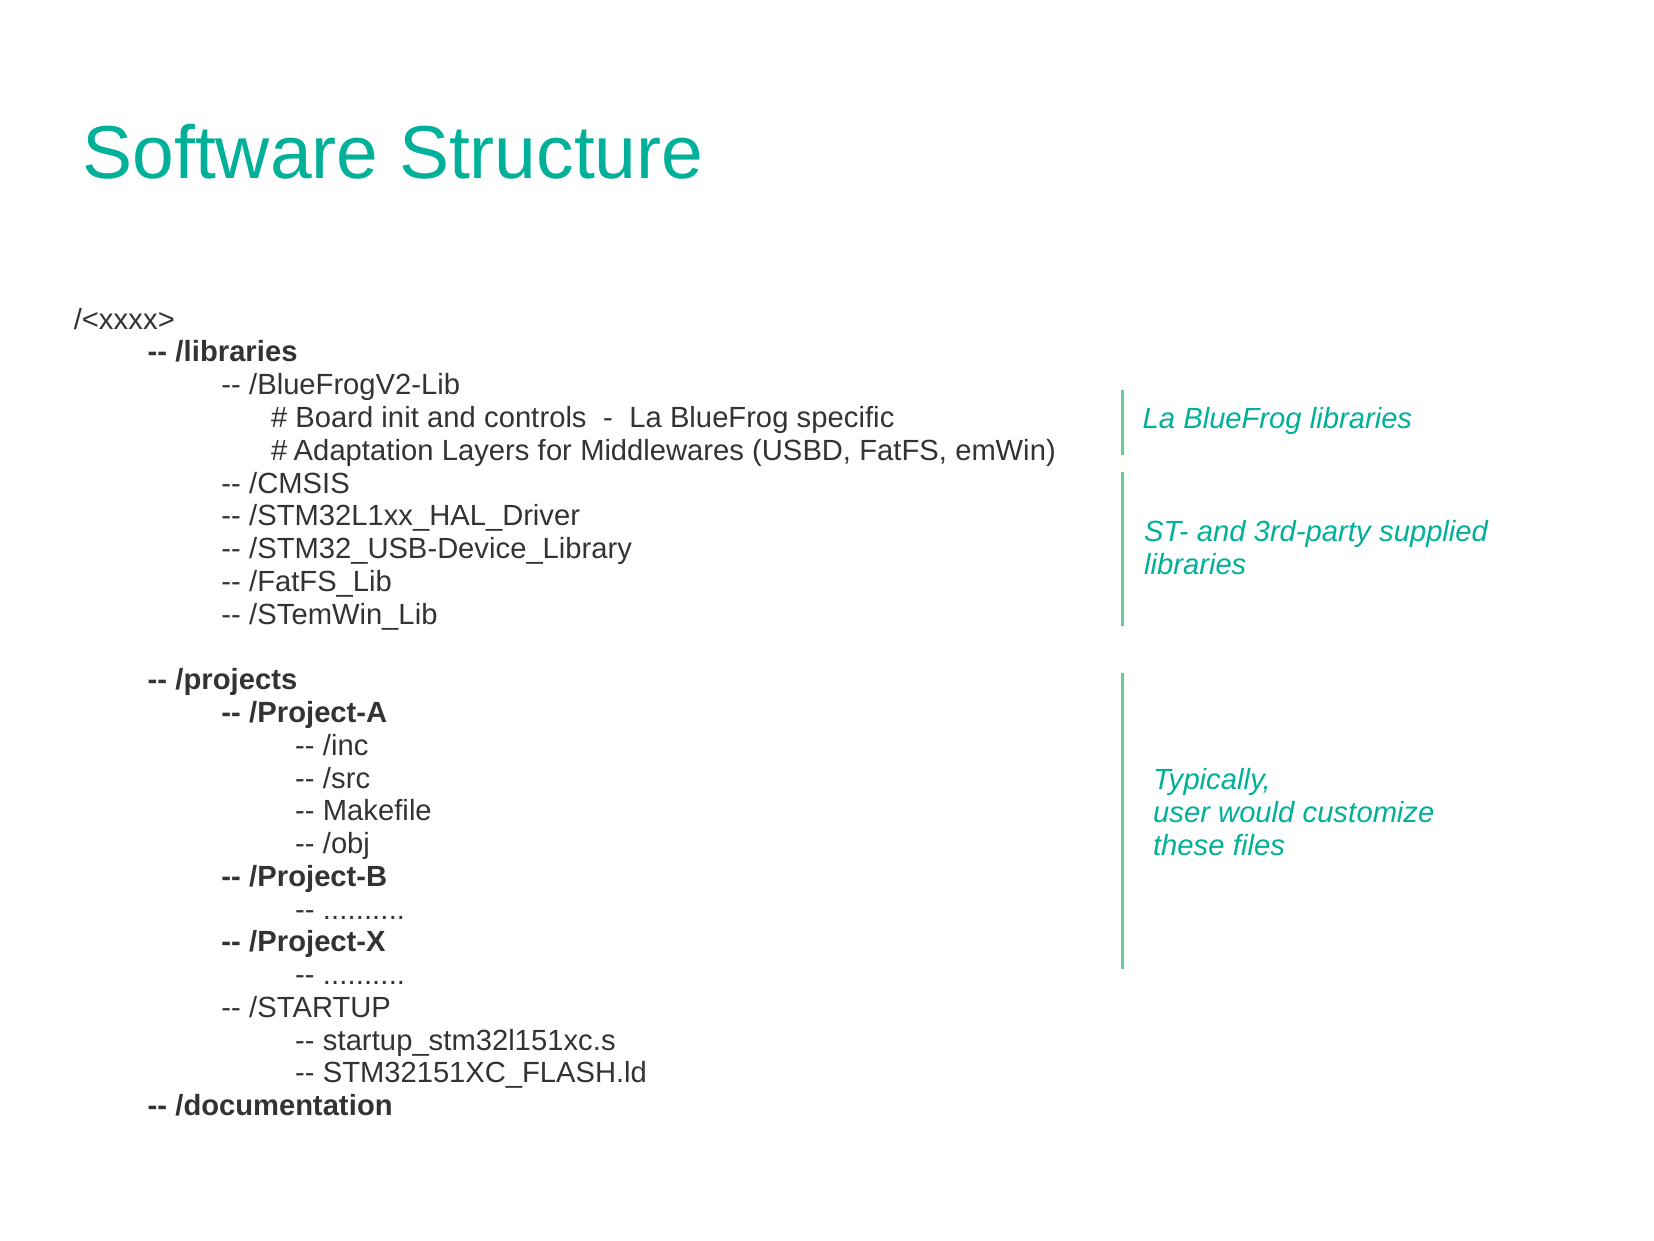

# Software Structure
/<xxxx>
	-- /libraries
		-- /BlueFrogV2-Lib
		 # Board init and controls - La BlueFrog specific
		 # Adaptation Layers for Middlewares (USBD, FatFS, emWin)
		-- /CMSIS
		-- /STM32L1xx_HAL_Driver
		-- /STM32_USB-Device_Library
		-- /FatFS_Lib
		-- /STemWin_Lib
	-- /projects
		-- /Project-A
			-- /inc
			-- /src
			-- Makefile
			-- /obj
		-- /Project-B
			-- ..........
		-- /Project-X
			-- ..........
		-- /STARTUP
			-- startup_stm32l151xc.s
			-- STM32151XC_FLASH.ld
	-- /documentation
La BlueFrog libraries
ST- and 3rd-party supplied
libraries
Typically,
user would customize
these files